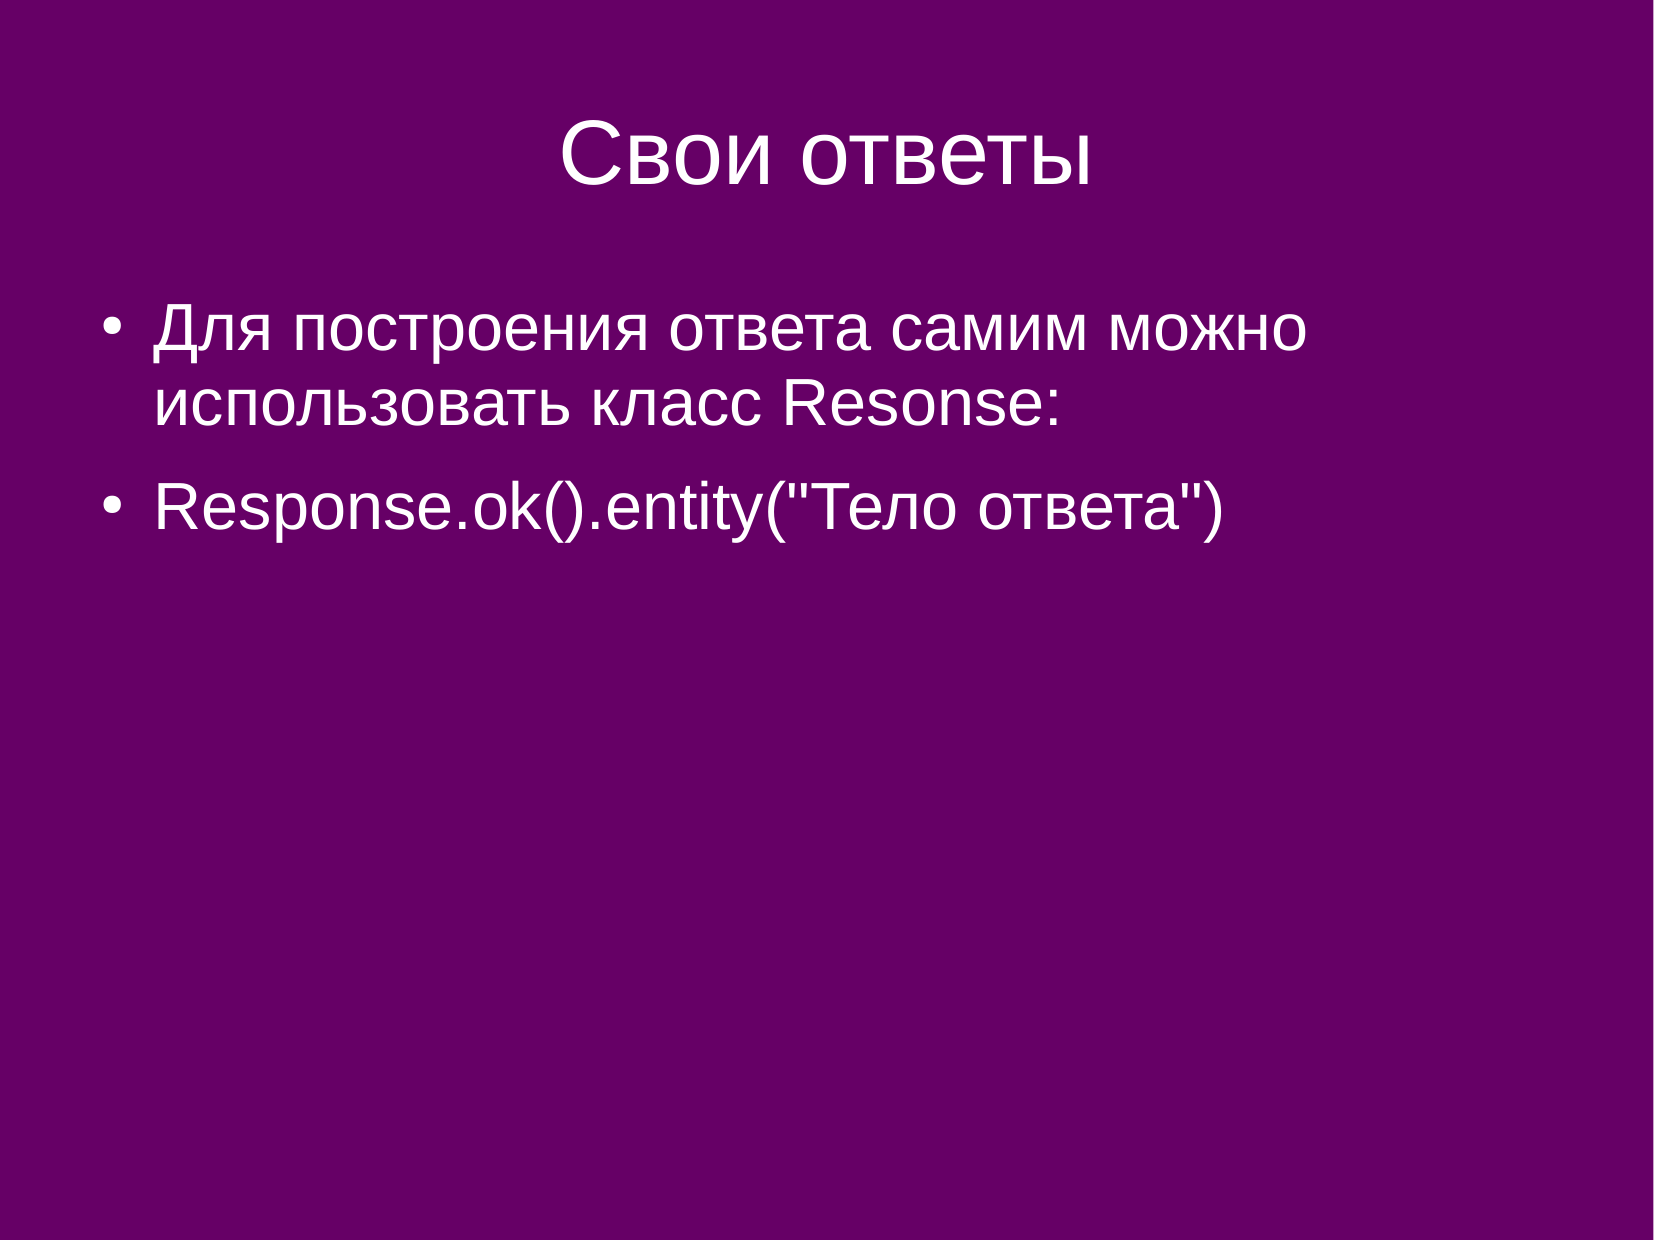

# Свои ответы
Для построения ответа самим можно использовать класс Resonse:
Response.ok().entity("Тело ответа")